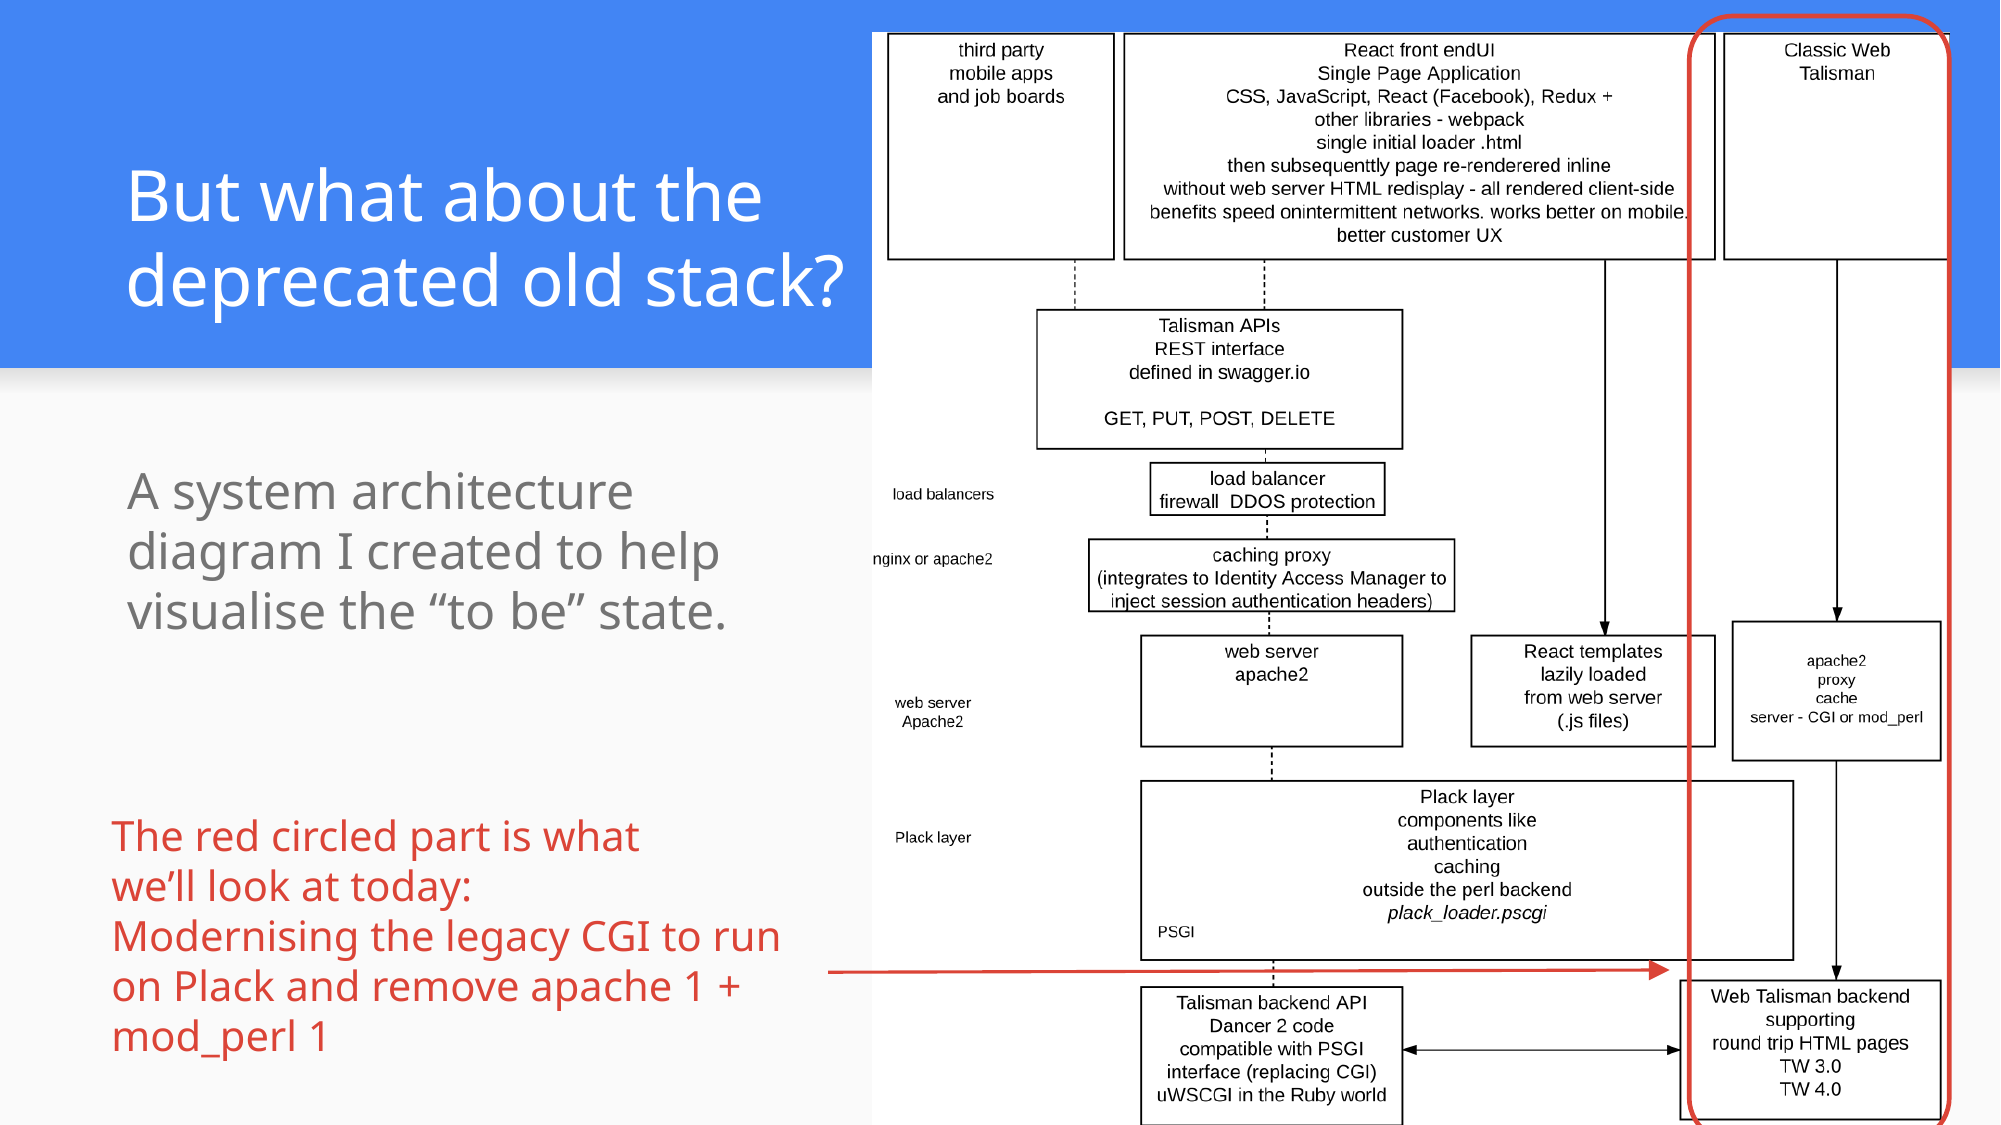

# But what about the deprecated old stack?
A system architecture diagram I created to help visualise the “to be” state.
The red circled part is what
we’ll look at today:
Modernising the legacy CGI to run on Plack and remove apache 1 + mod_perl 1